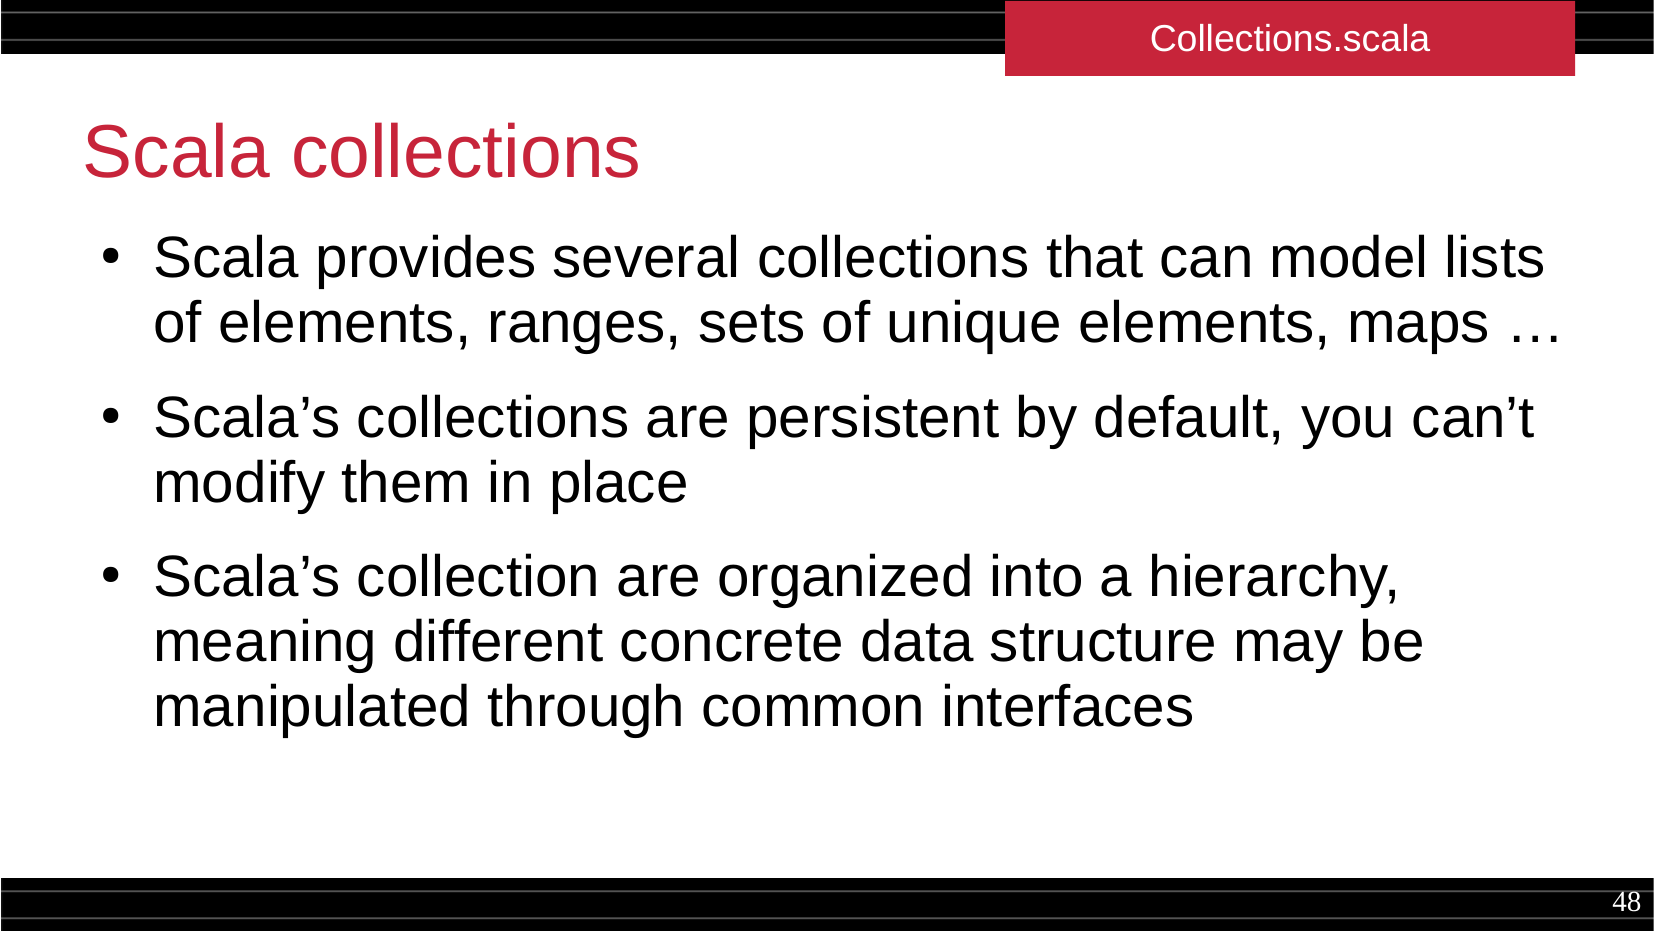

Collections.scala
# Scala collections
Scala provides several collections that can model lists of elements, ranges, sets of unique elements, maps …
Scala’s collections are persistent by default, you can’t modify them in place
Scala’s collection are organized into a hierarchy, meaning different concrete data structure may be manipulated through common interfaces